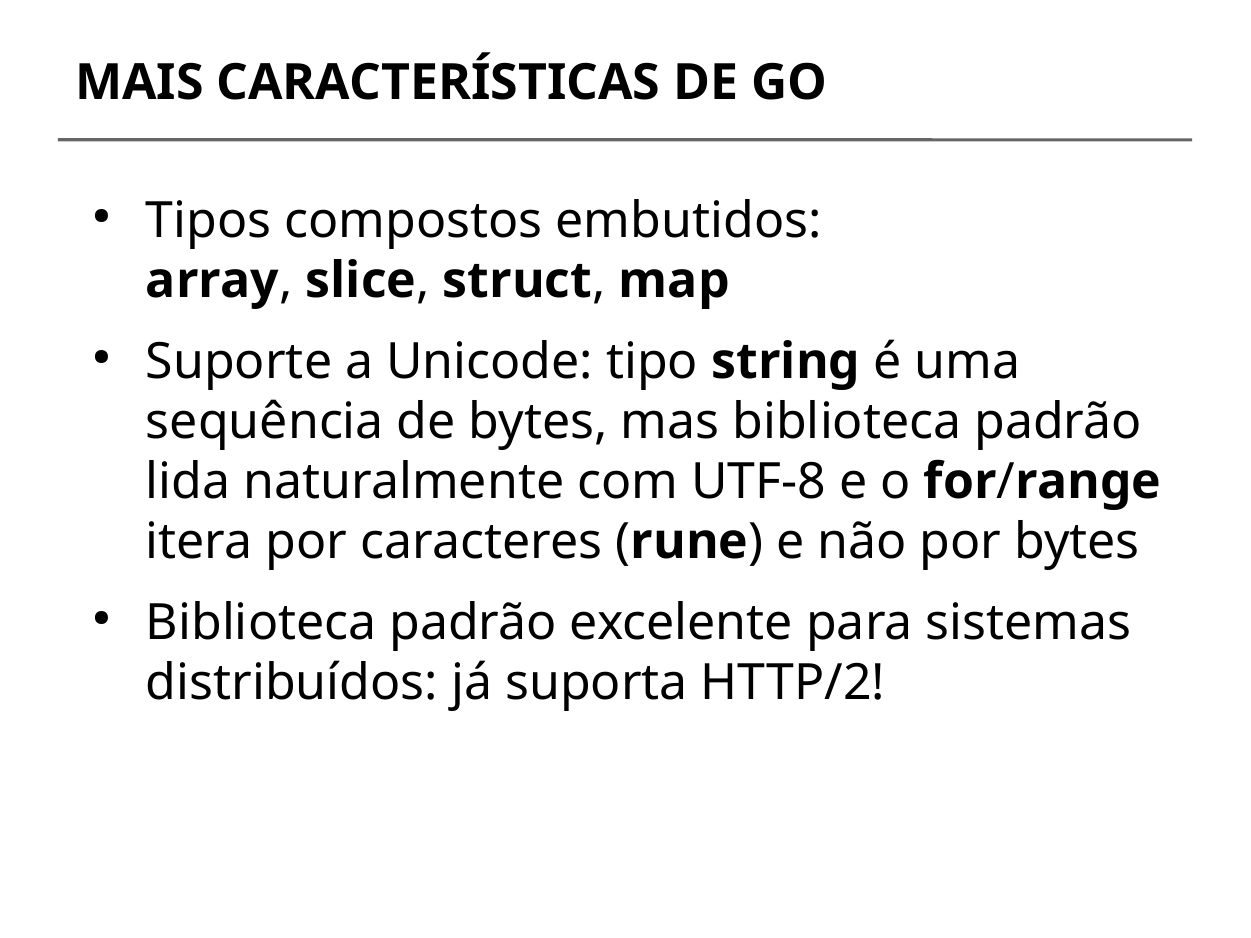

# MAIS CARACTERÍSTICAS DE GO
Tipos compostos embutidos:
array, slice, struct, map
Suporte a Unicode: tipo string é uma sequência de bytes, mas biblioteca padrão lida naturalmente com UTF-8 e o for/range itera por caracteres (rune) e não por bytes
Biblioteca padrão excelente para sistemas distribuídos: já suporta HTTP/2!